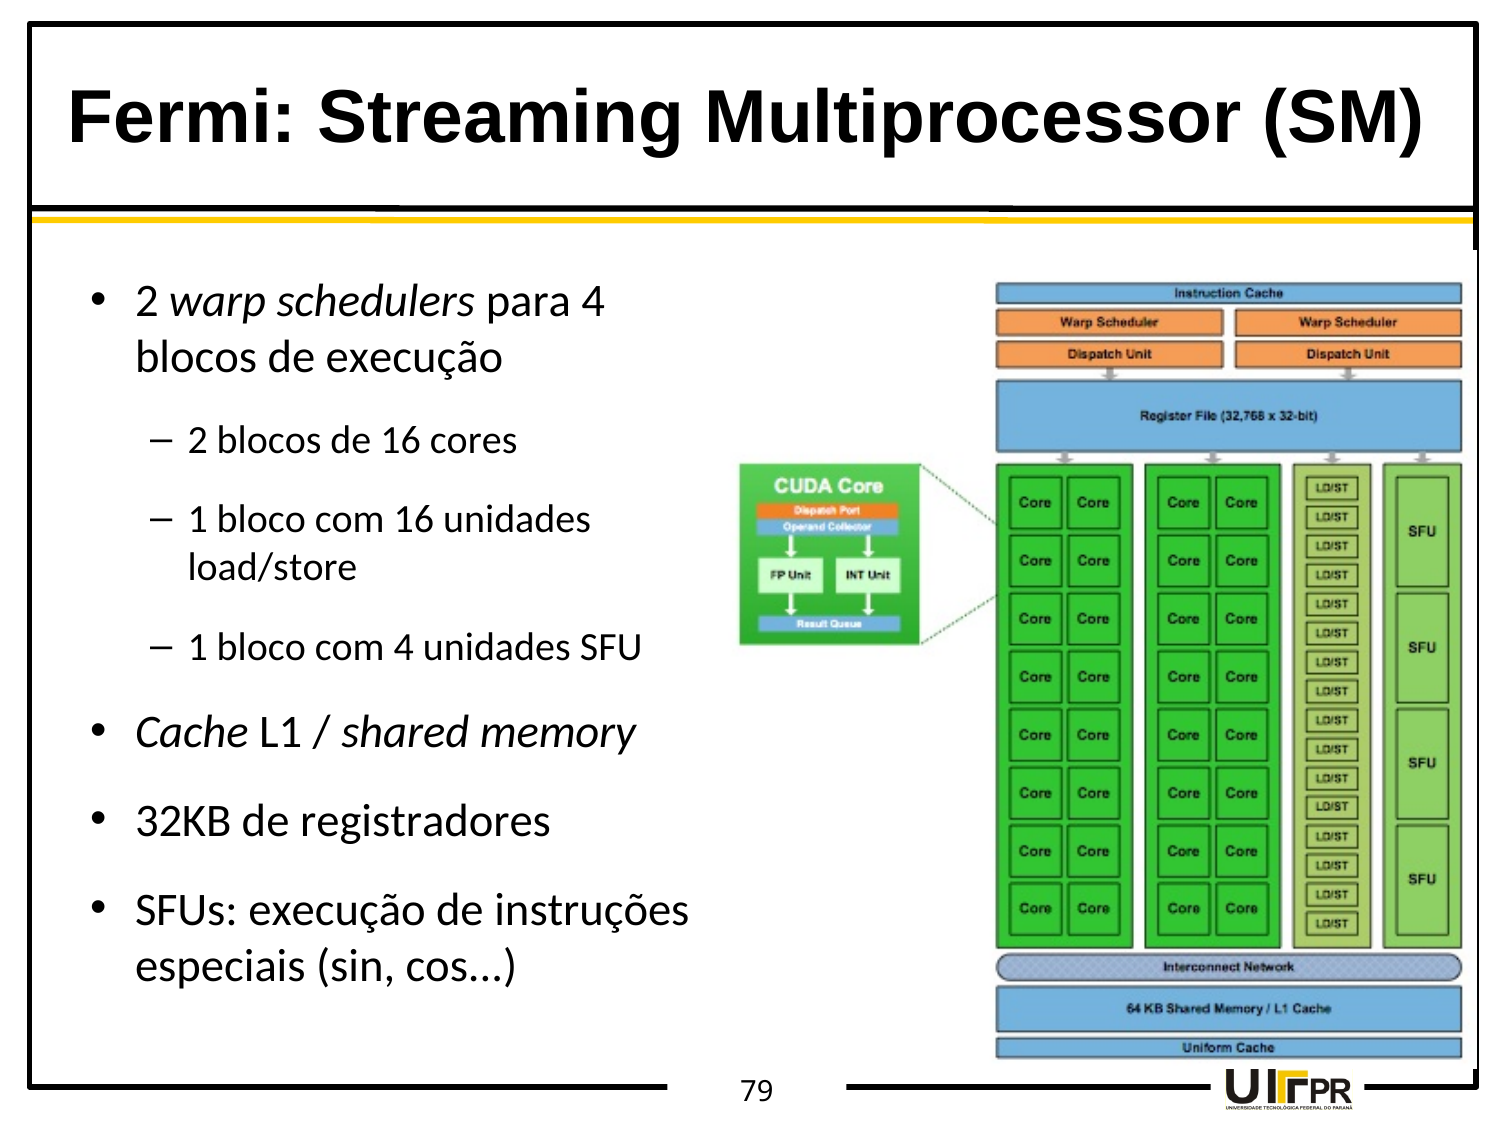

Fermi: Streaming Multiprocessor (SM)
# 2 warp schedulers para 4 blocos de execução
2 blocos de 16 cores
1 bloco com 16 unidades load/store
1 bloco com 4 unidades SFU
Cache L1 / shared memory
32KB de registradores
SFUs: execução de instruções especiais (sin, cos...)